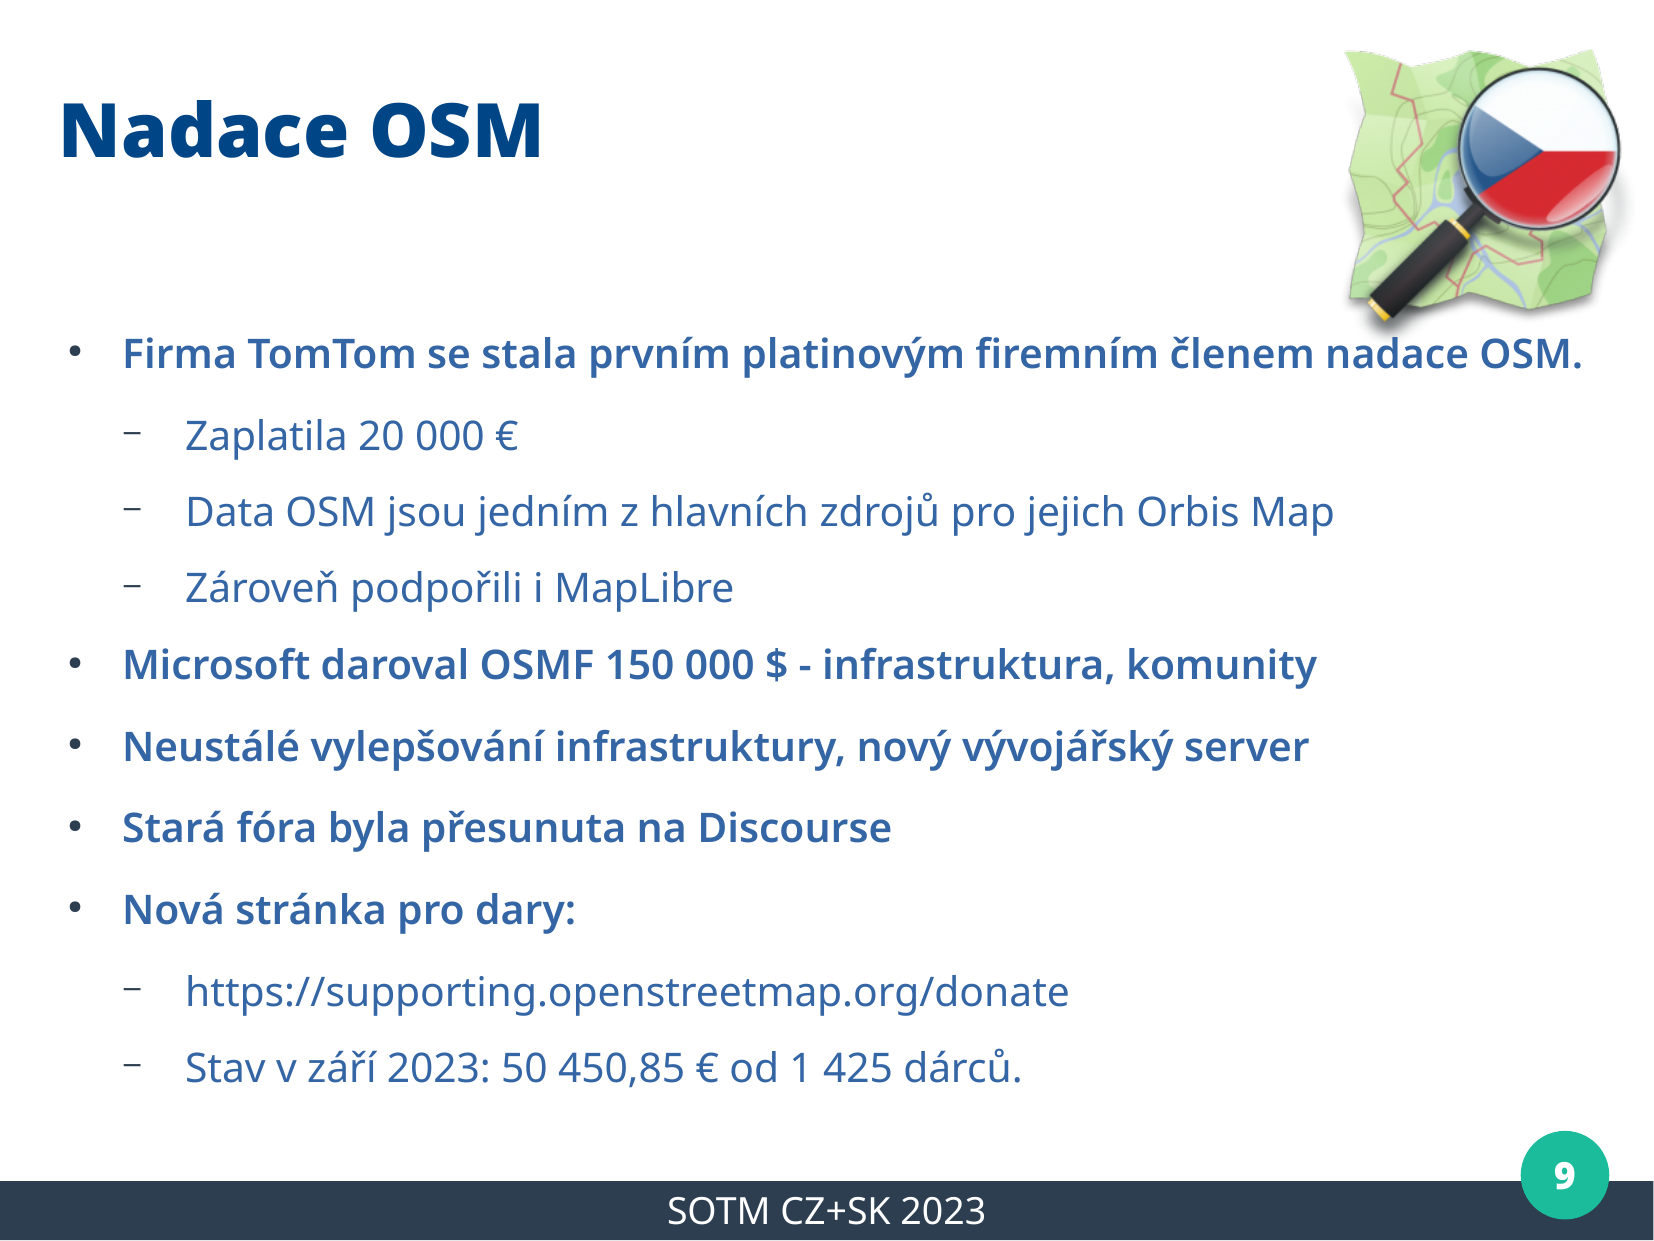

# Nadace OSM
Firma TomTom se stala prvním platinovým firemním členem nadace OSM.
Zaplatila 20 000 €
Data OSM jsou jedním z hlavních zdrojů pro jejich Orbis Map
Zároveň podpořili i MapLibre
Microsoft daroval OSMF 150 000 $ - infrastruktura, komunity
Neustálé vylepšování infrastruktury, nový vývojářský server
Stará fóra byla přesunuta na Discourse
Nová stránka pro dary:
https://supporting.openstreetmap.org/donate
Stav v září 2023: 50 450,85 € od 1 425 dárců.
9
SOTM CZ+SK 2023